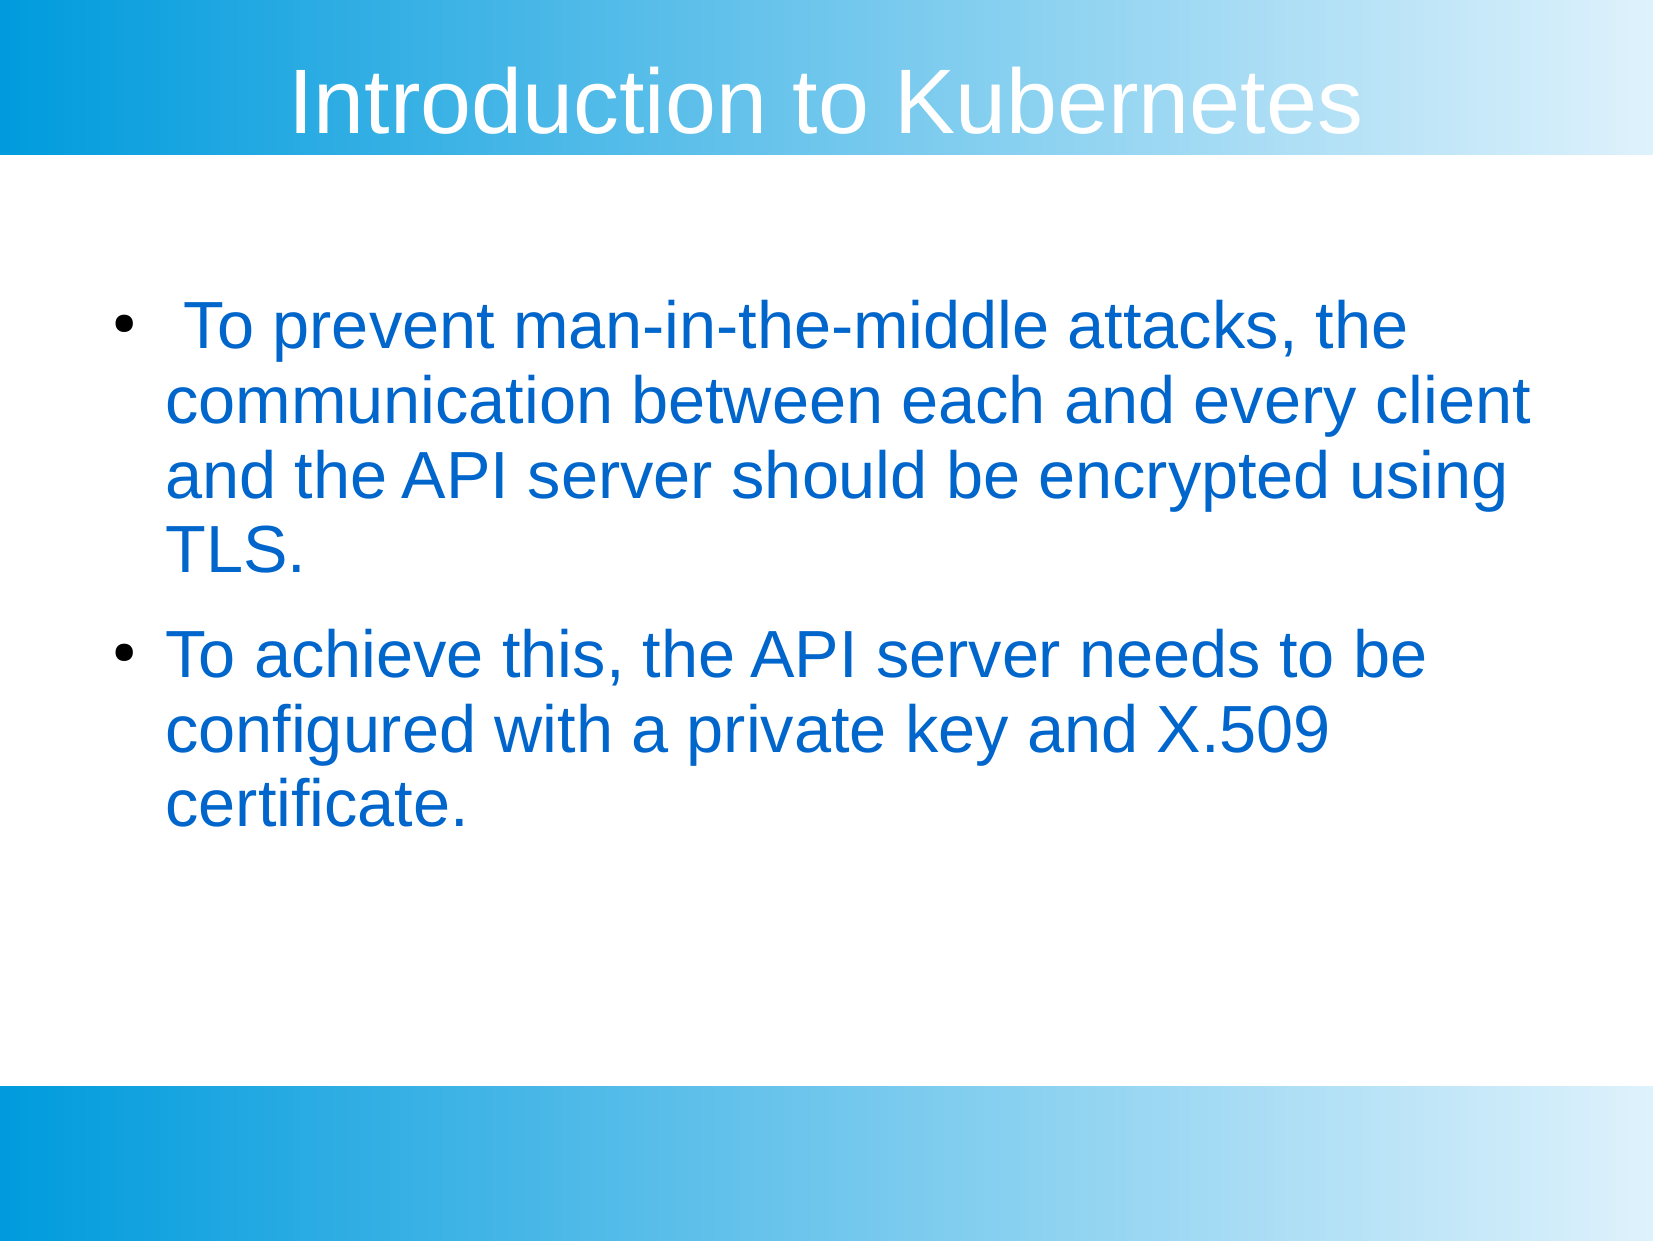

# Introduction to Kubernetes
 To prevent man-in-the-middle attacks, the communication between each and every client and the API server should be encrypted using TLS.
To achieve this, the API server needs to be configured with a private key and X.509 certificate.